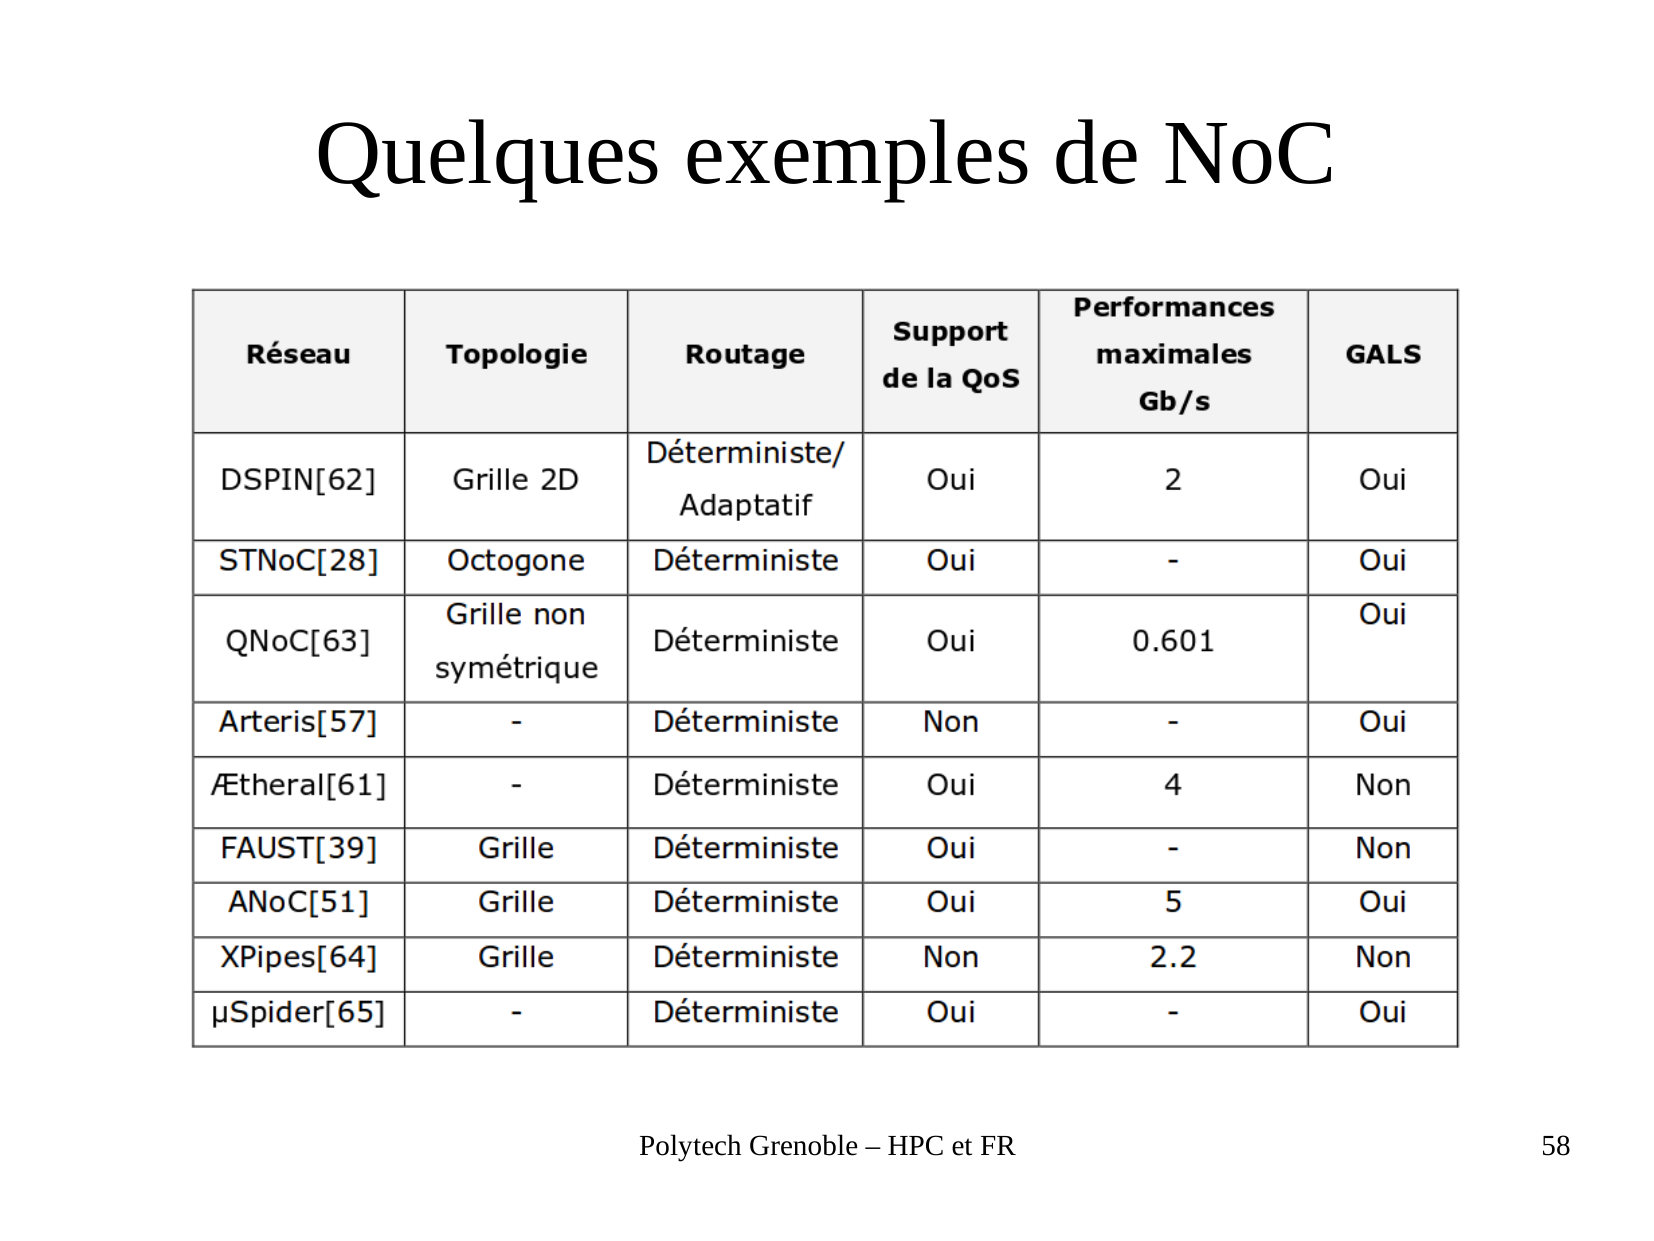

# Quelques exemples de NoC
Matthieu PAYET
58